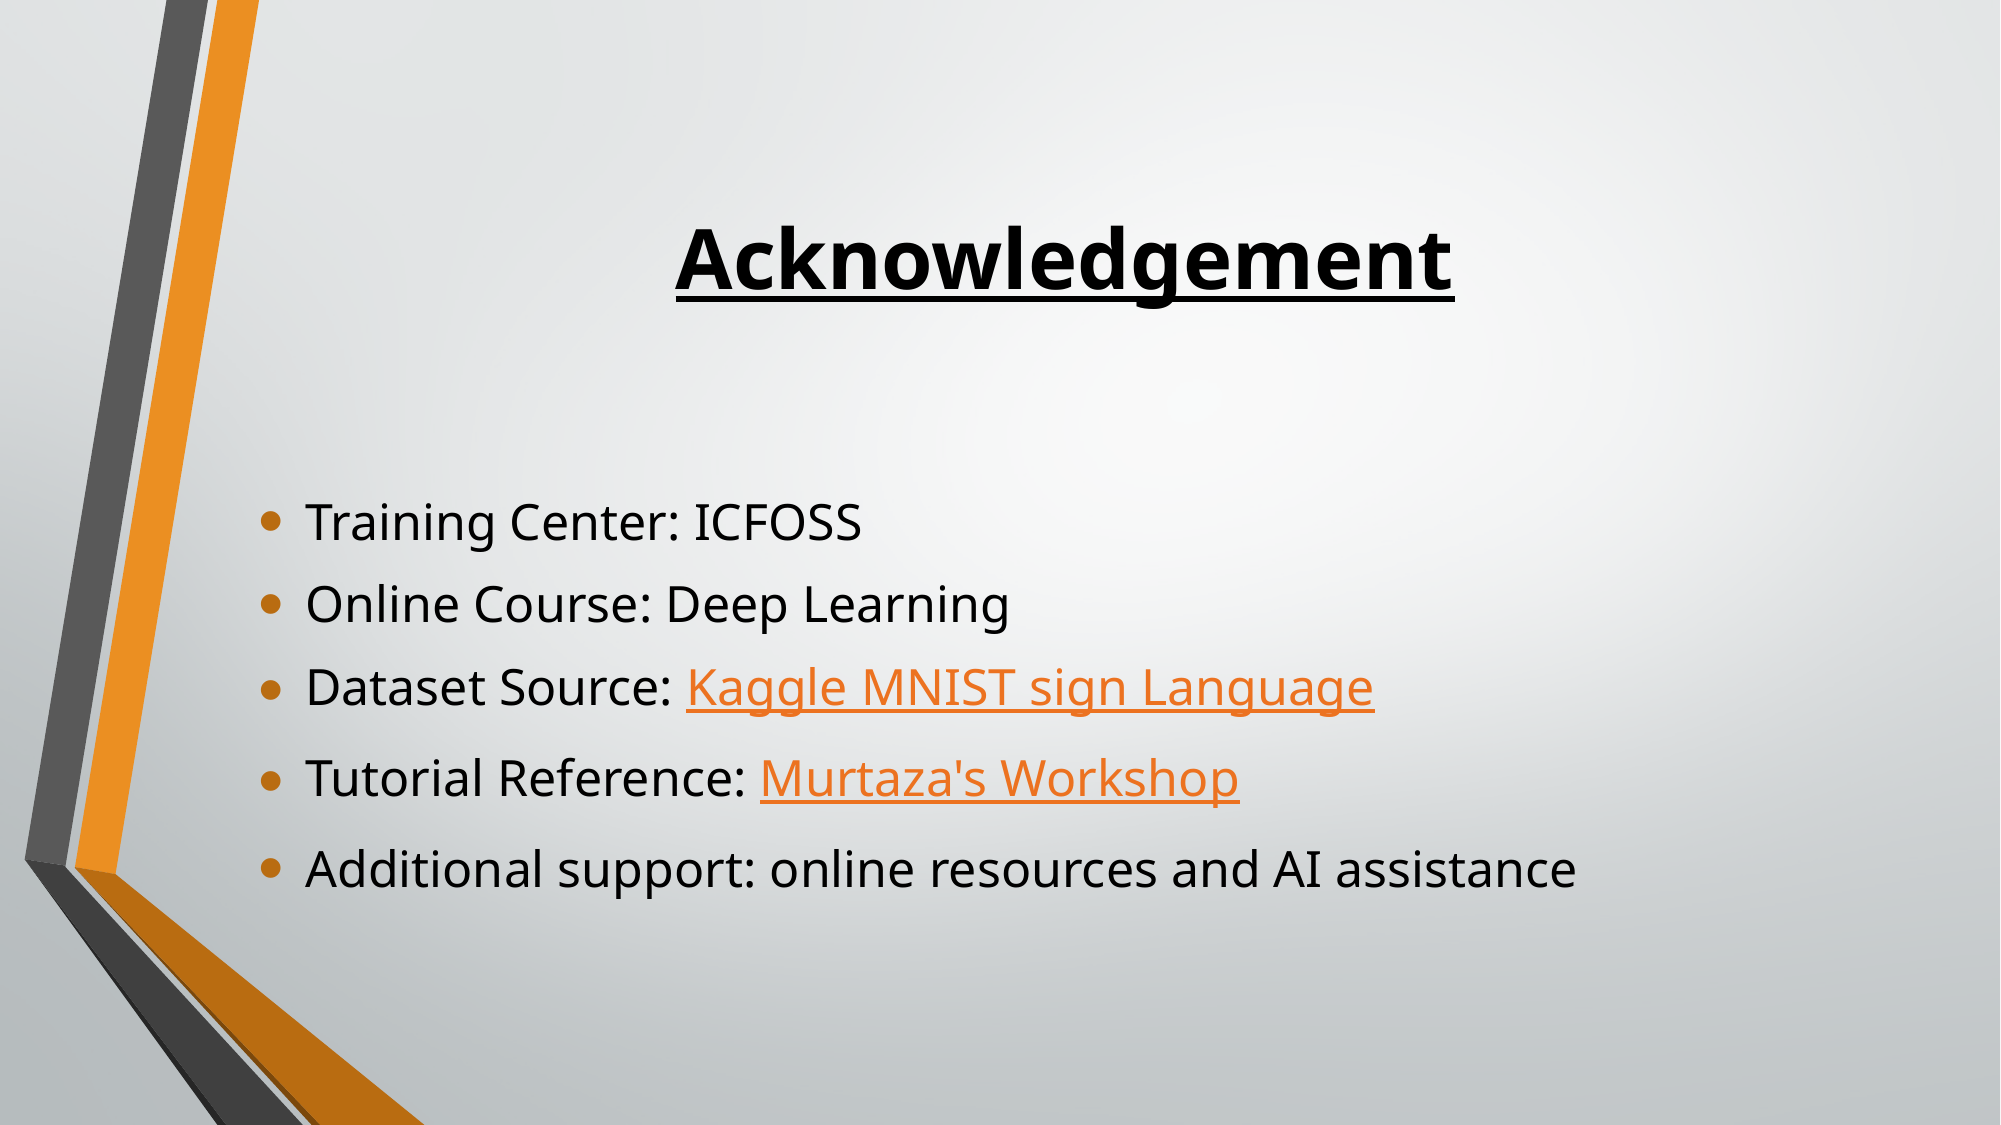

# Acknowledgement
Training Center: ICFOSS
Online Course: Deep Learning
Dataset Source: Kaggle MNIST sign Language
Tutorial Reference: Murtaza's Workshop
Additional support: online resources and AI assistance